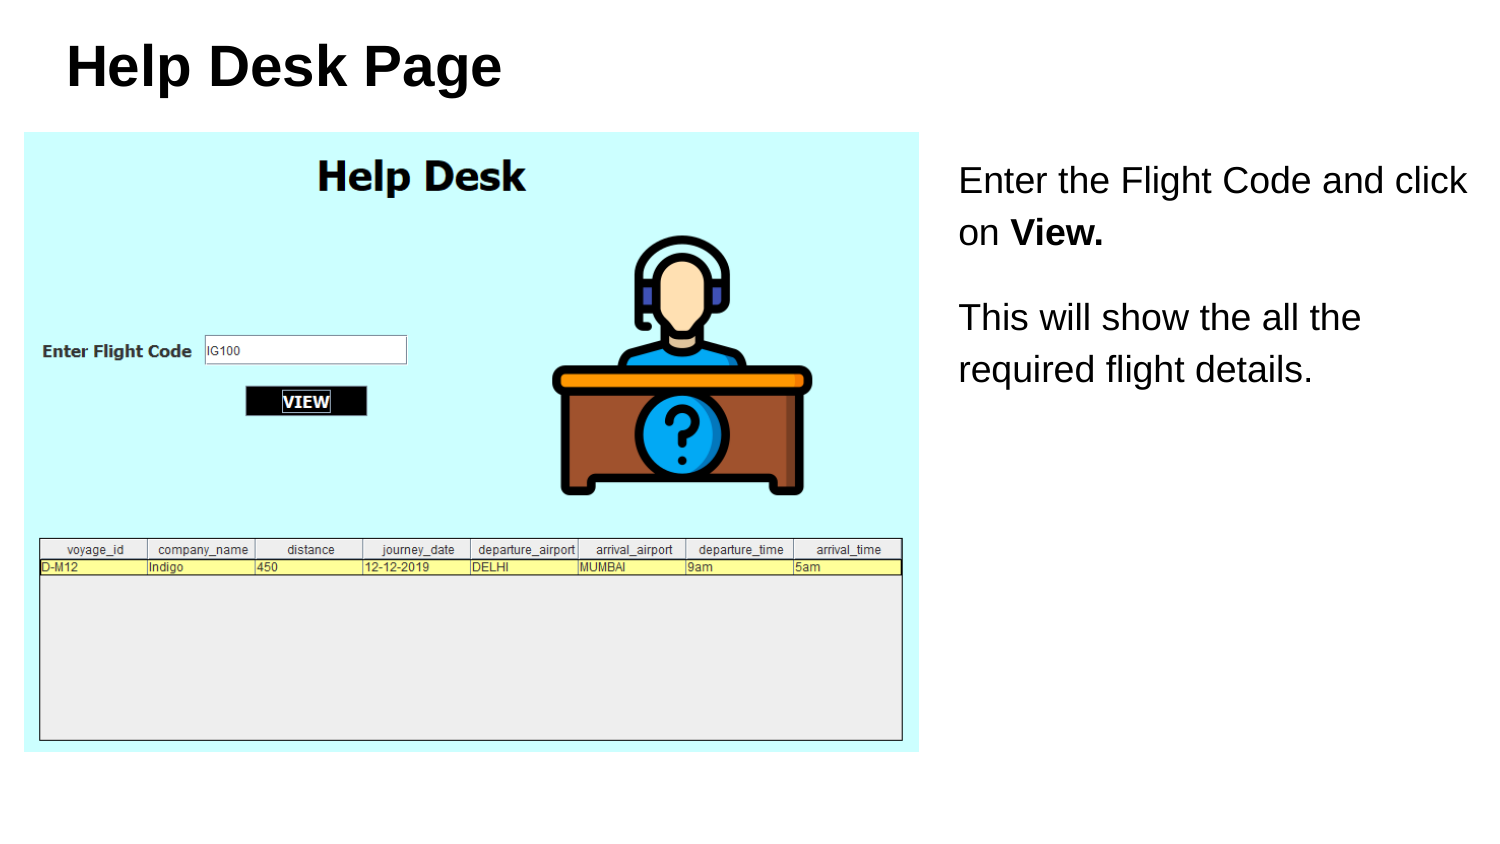

# Help Desk Page
Enter the Flight Code and click on View.
This will show the all the required flight details.